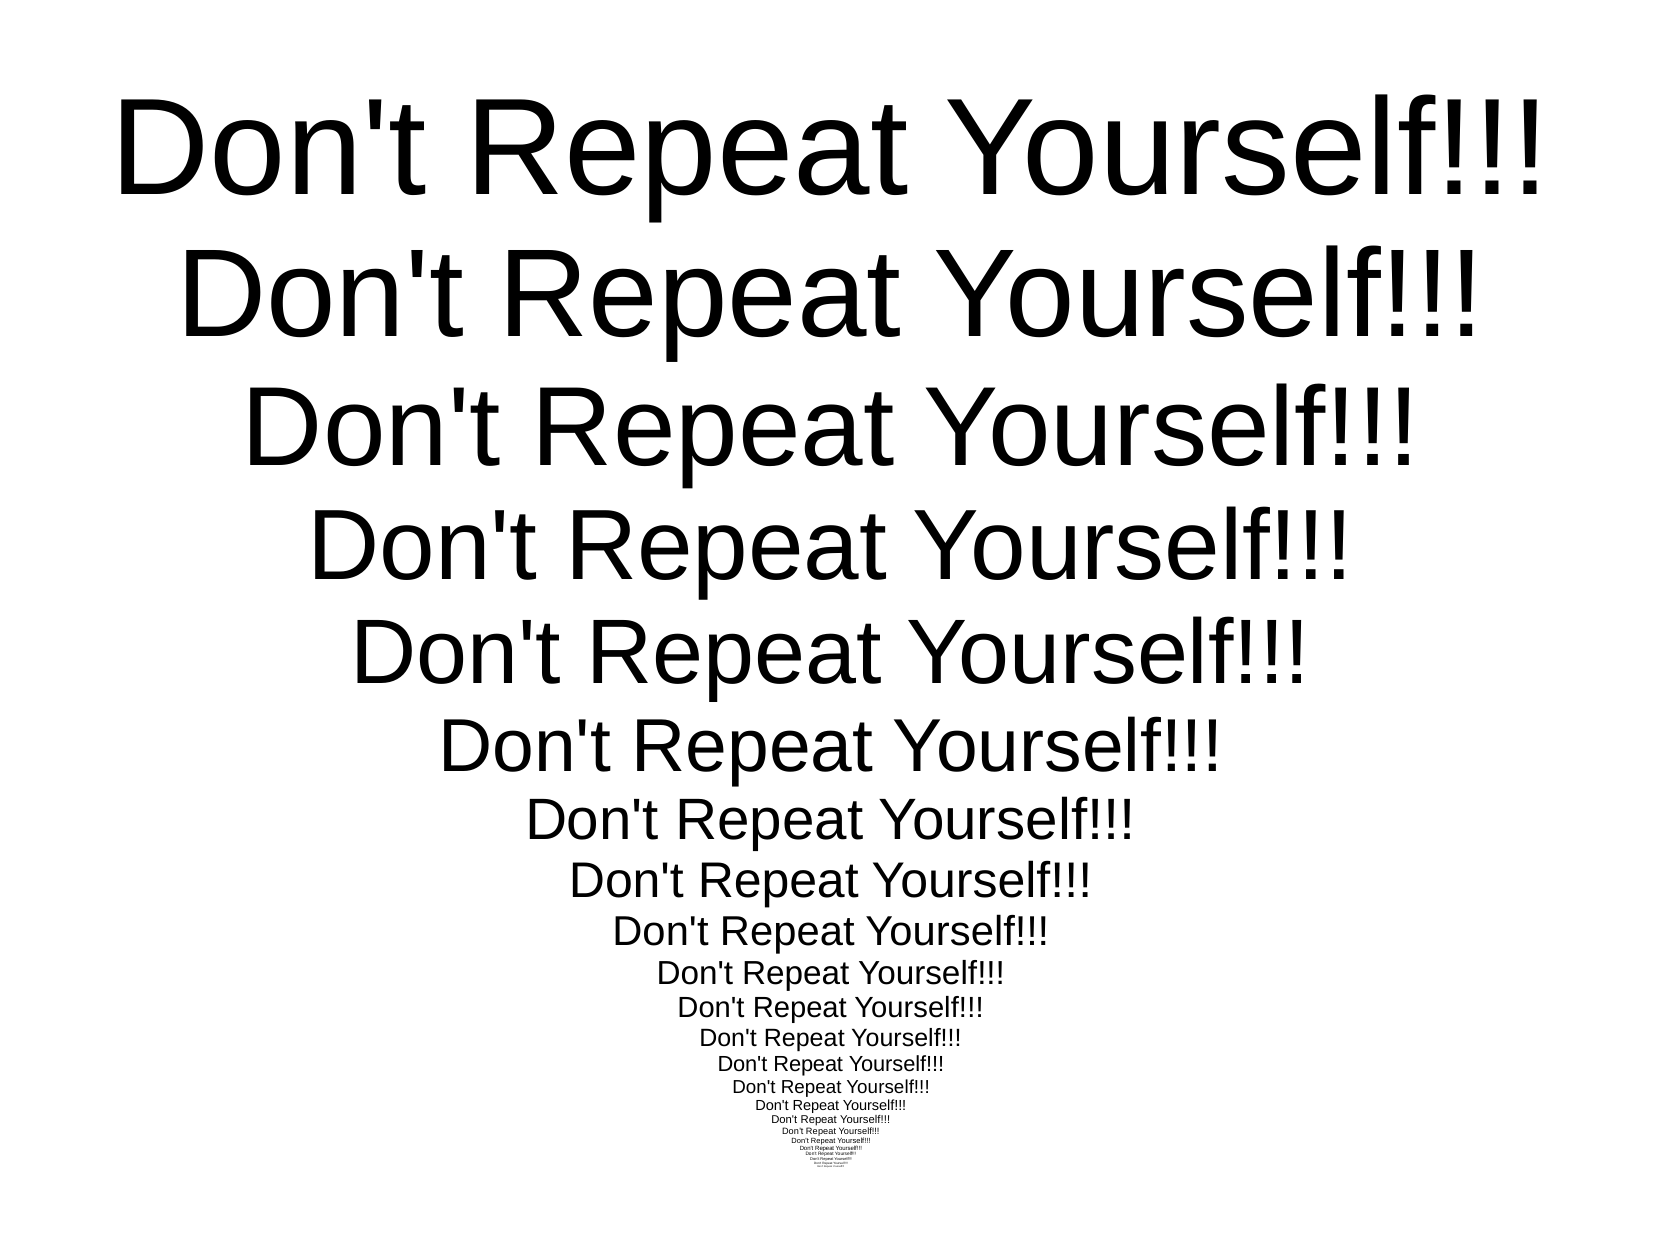

# Don't Repeat Yourself!!!
Don't Repeat Yourself!!!
Don't Repeat Yourself!!!
Don't Repeat Yourself!!!
Don't Repeat Yourself!!!
Don't Repeat Yourself!!!
Don't Repeat Yourself!!!
Don't Repeat Yourself!!!
Don't Repeat Yourself!!!
Don't Repeat Yourself!!!
Don't Repeat Yourself!!!
Don't Repeat Yourself!!!
Don't Repeat Yourself!!!
Don't Repeat Yourself!!!
Don't Repeat Yourself!!!
Don't Repeat Yourself!!!
Don't Repeat Yourself!!!
Don't Repeat Yourself!!!
Don't Repeat Yourself!!!
Don't Repeat Yourself!!!
Don't Repeat Yourself!!!
Don't Repeat Yourself!!!
Don't Repeat Yourself!!!